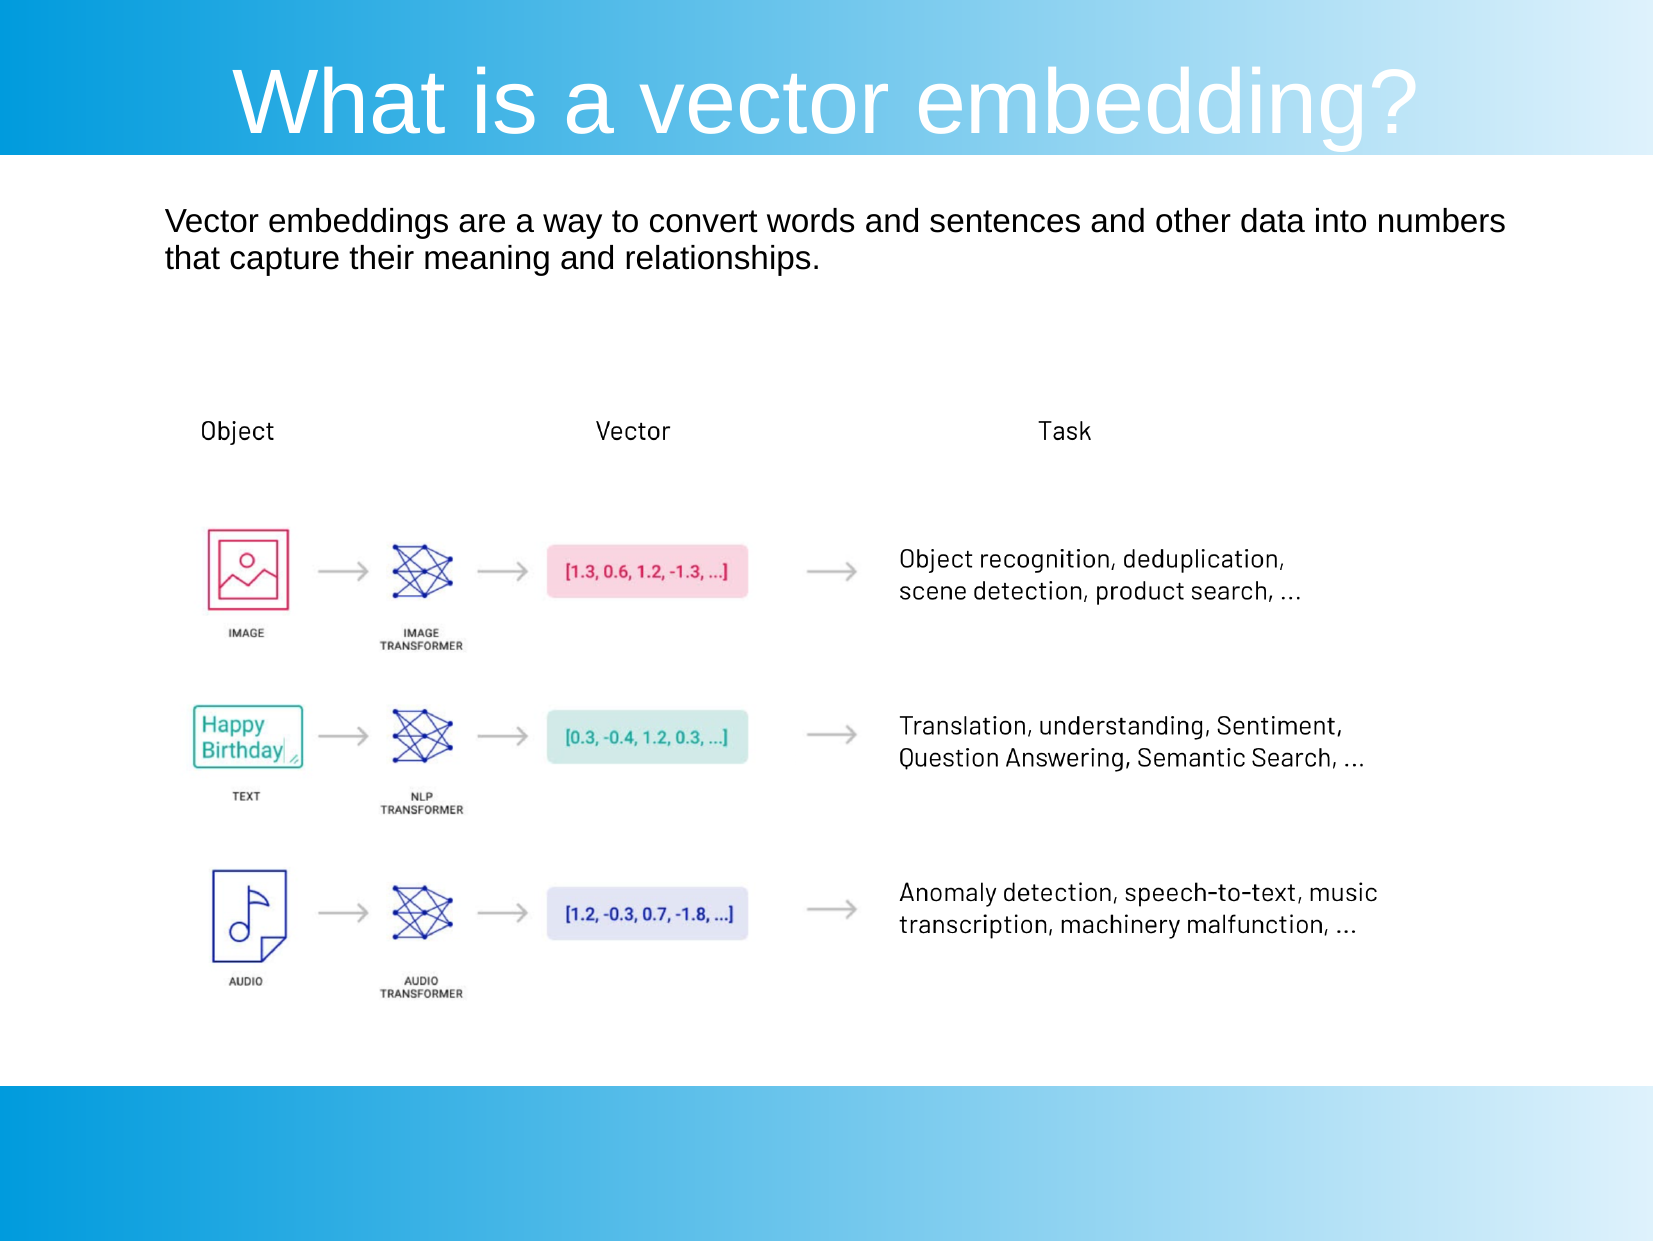

# What is a vector embedding?
Vector embeddings are a way to convert words and sentences and other data into numbers that capture their meaning and relationships.